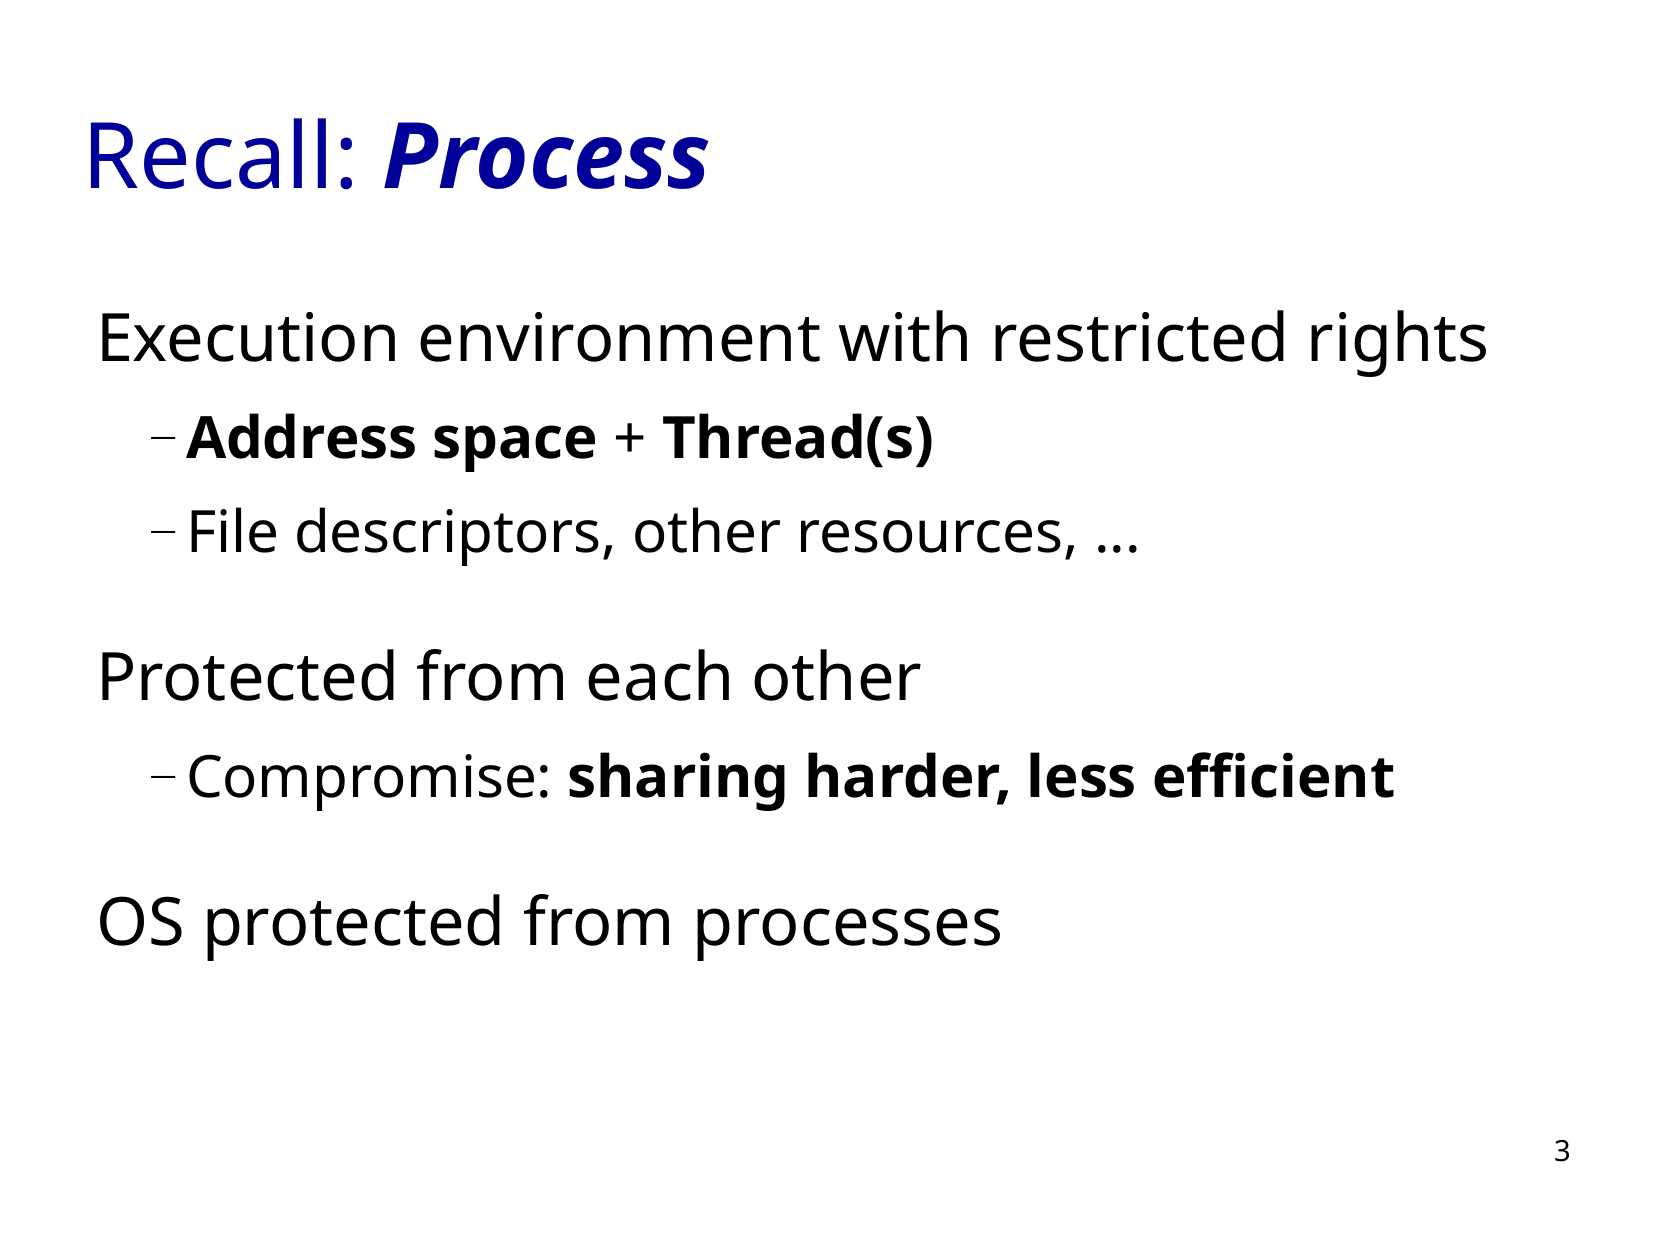

# Recall: Process
Execution environment with restricted rights
Address space + Thread(s)
File descriptors, other resources, ...
Protected from each other
Compromise: sharing harder, less efficient
OS protected from processes
3